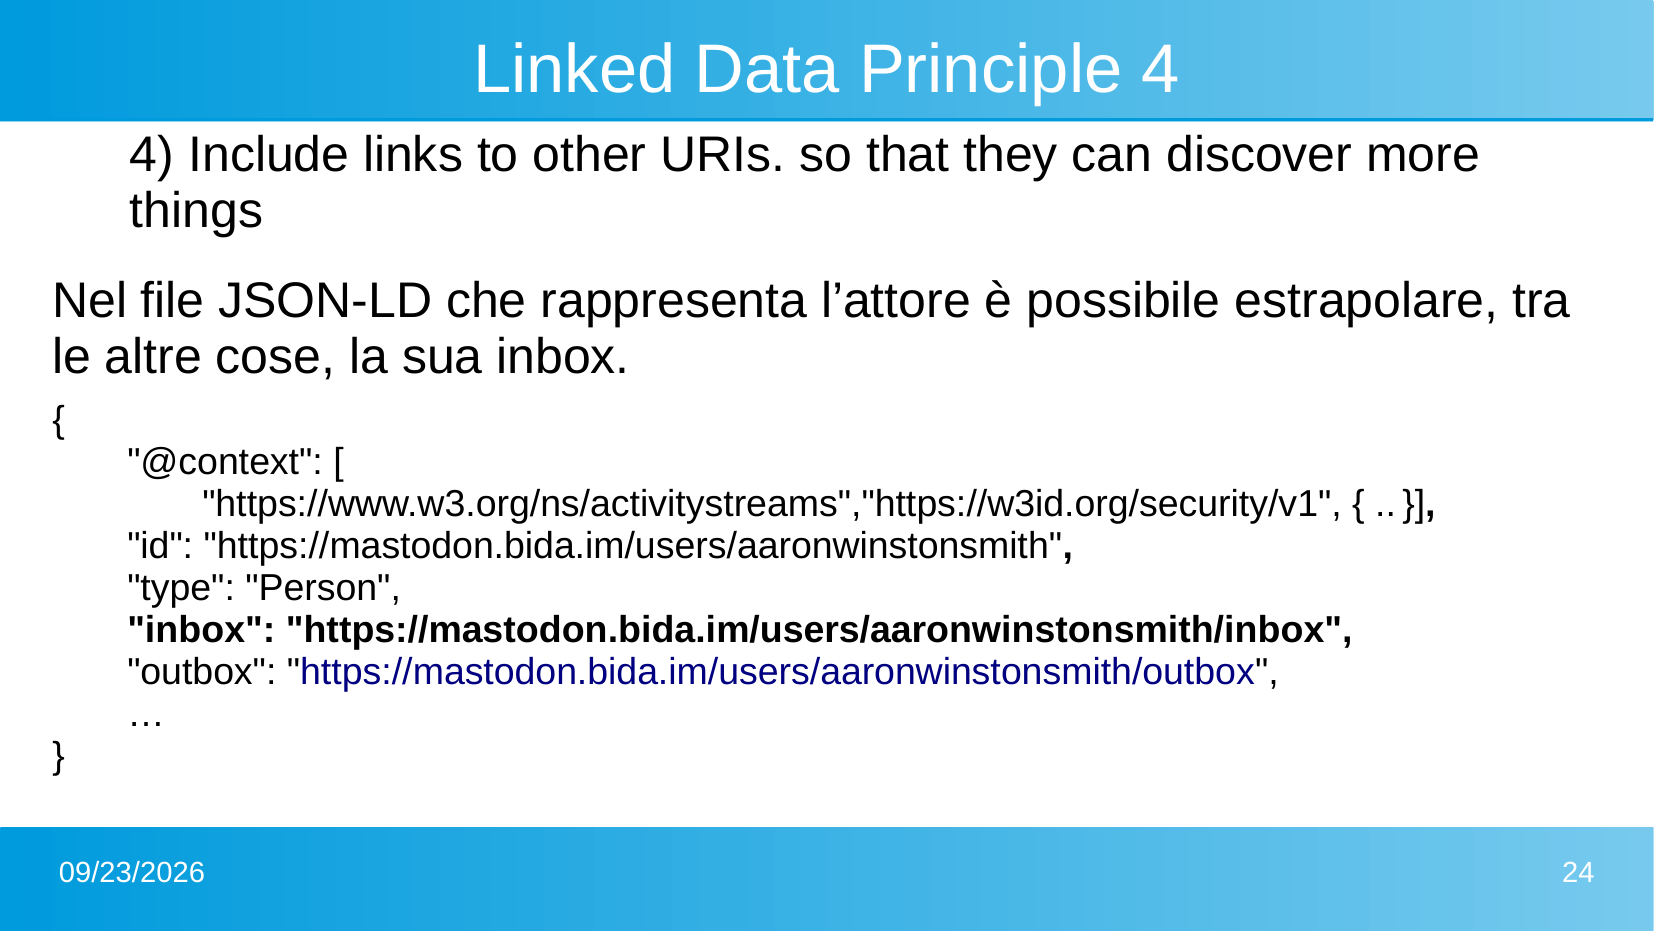

# Linked Data Principle 4
4) Include links to other URIs. so that they can discover more things
Nel file JSON-LD che rappresenta l’attore è possibile estrapolare, tra le altre cose, la sua inbox.
{
	"@context": [
		"https://www.w3.org/ns/activitystreams","https://w3id.org/security/v1", { ..	}],
	"id": "https://mastodon.bida.im/users/aaronwinstonsmith",
	"type": "Person",
	"inbox": "https://mastodon.bida.im/users/aaronwinstonsmith/inbox",
 	"outbox": "https://mastodon.bida.im/users/aaronwinstonsmith/outbox",
	…
}
24